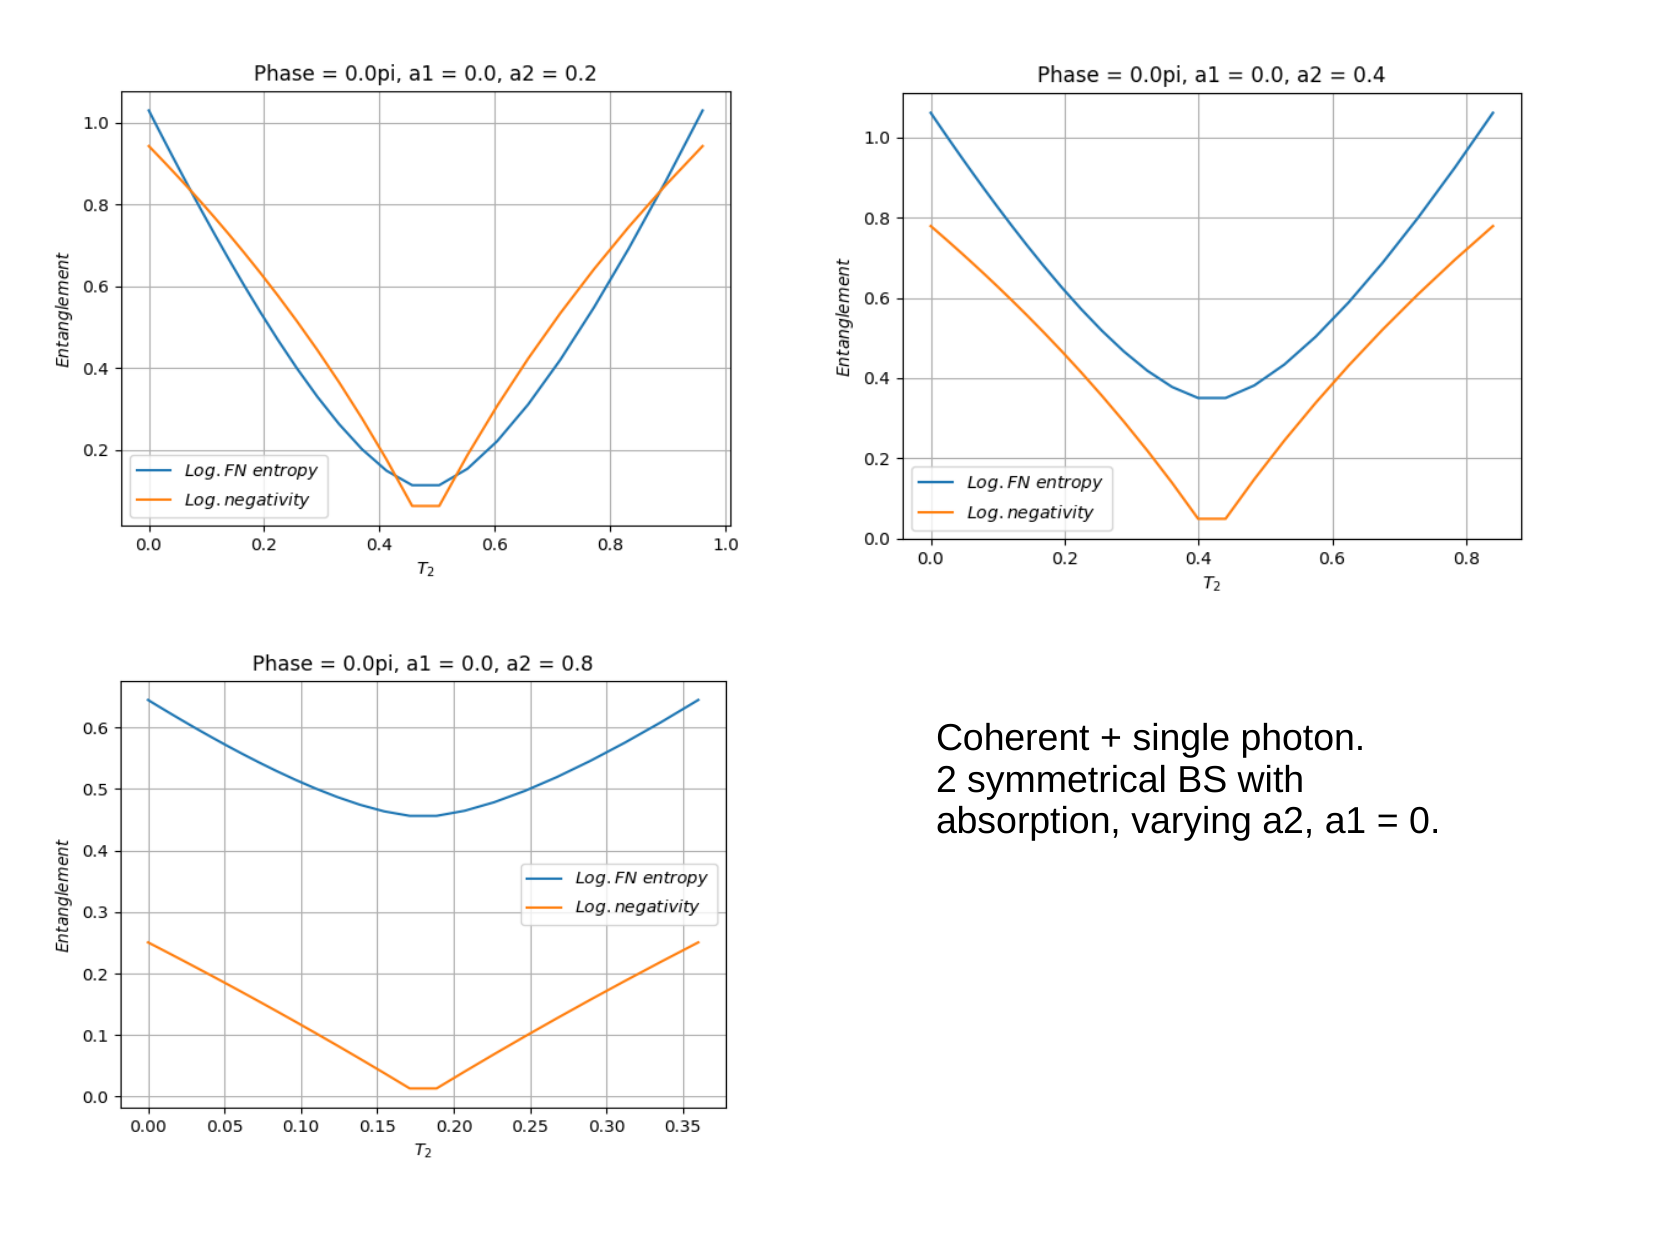

Coherent + single photon.
2 symmetrical BS with absorption, varying a2, a1 = 0.